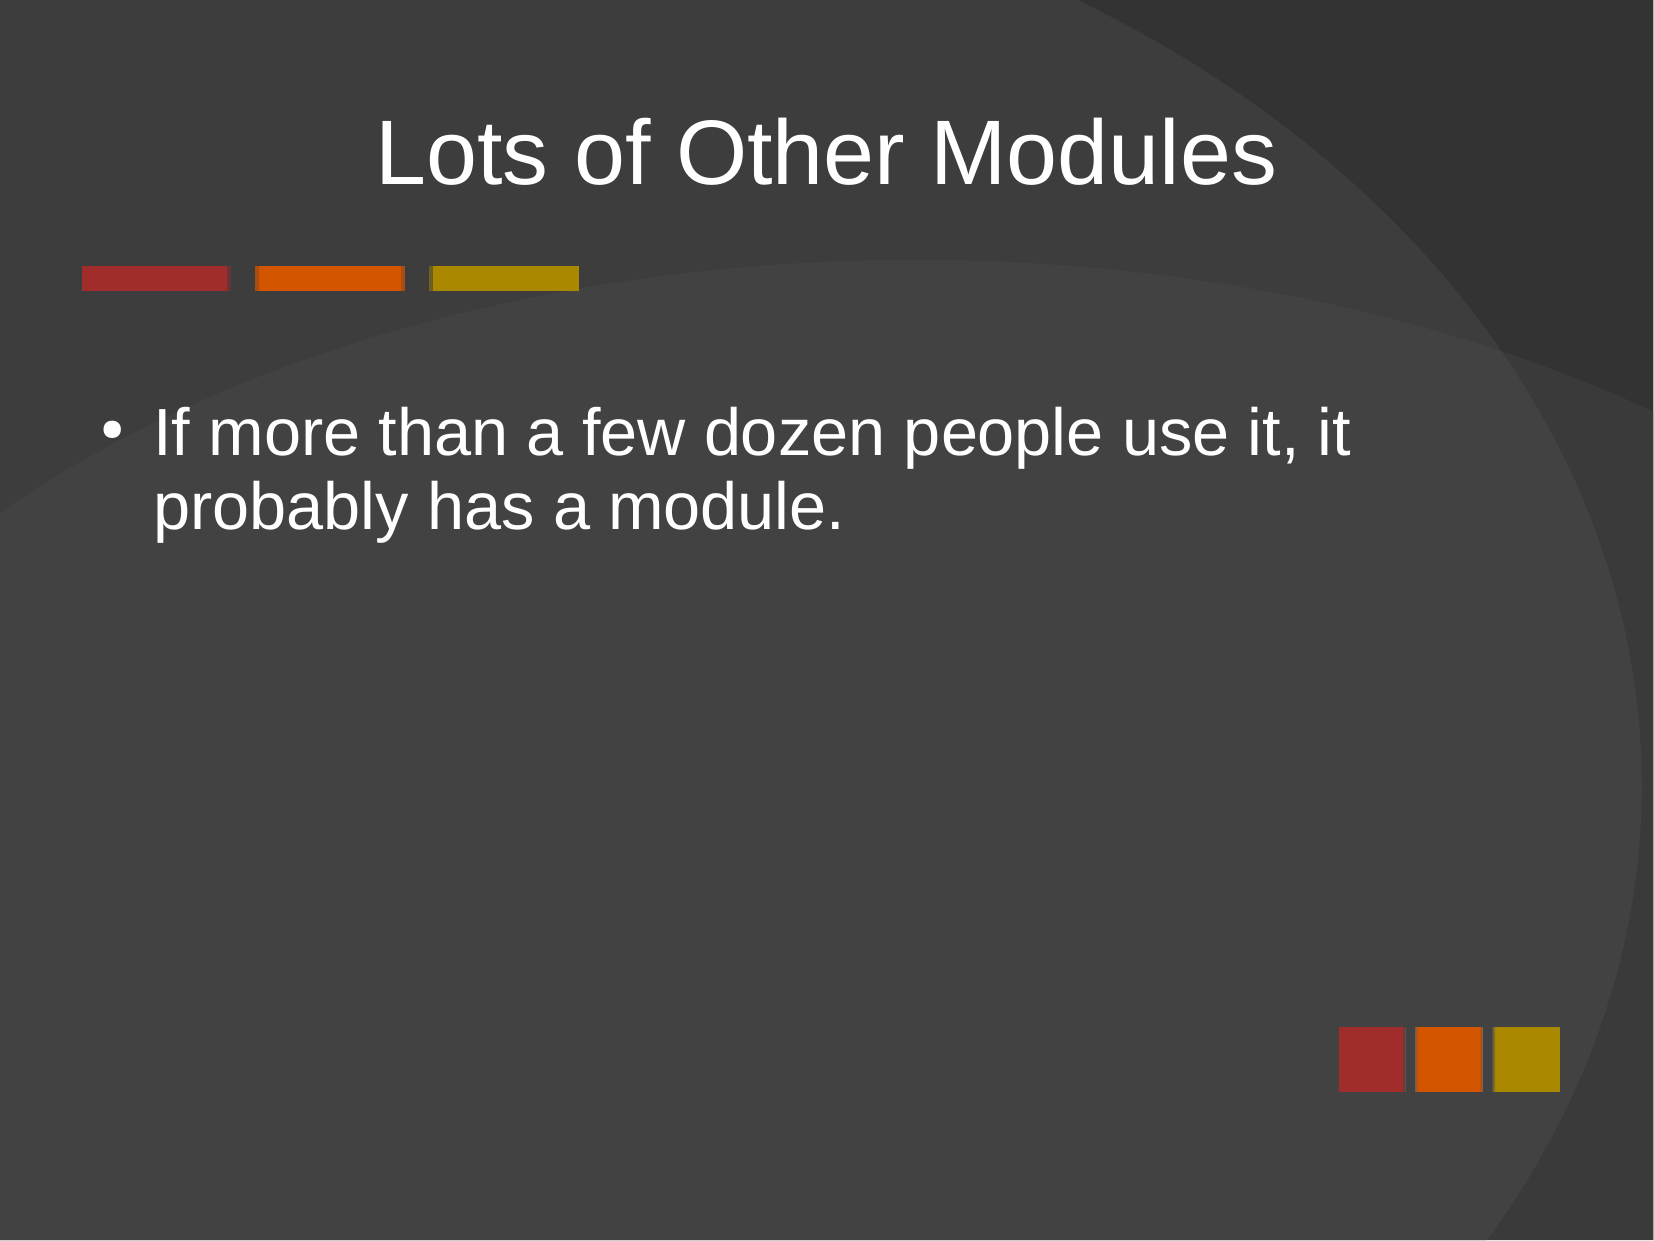

# Lots of Other Modules
If more than a few dozen people use it, it probably has a module.